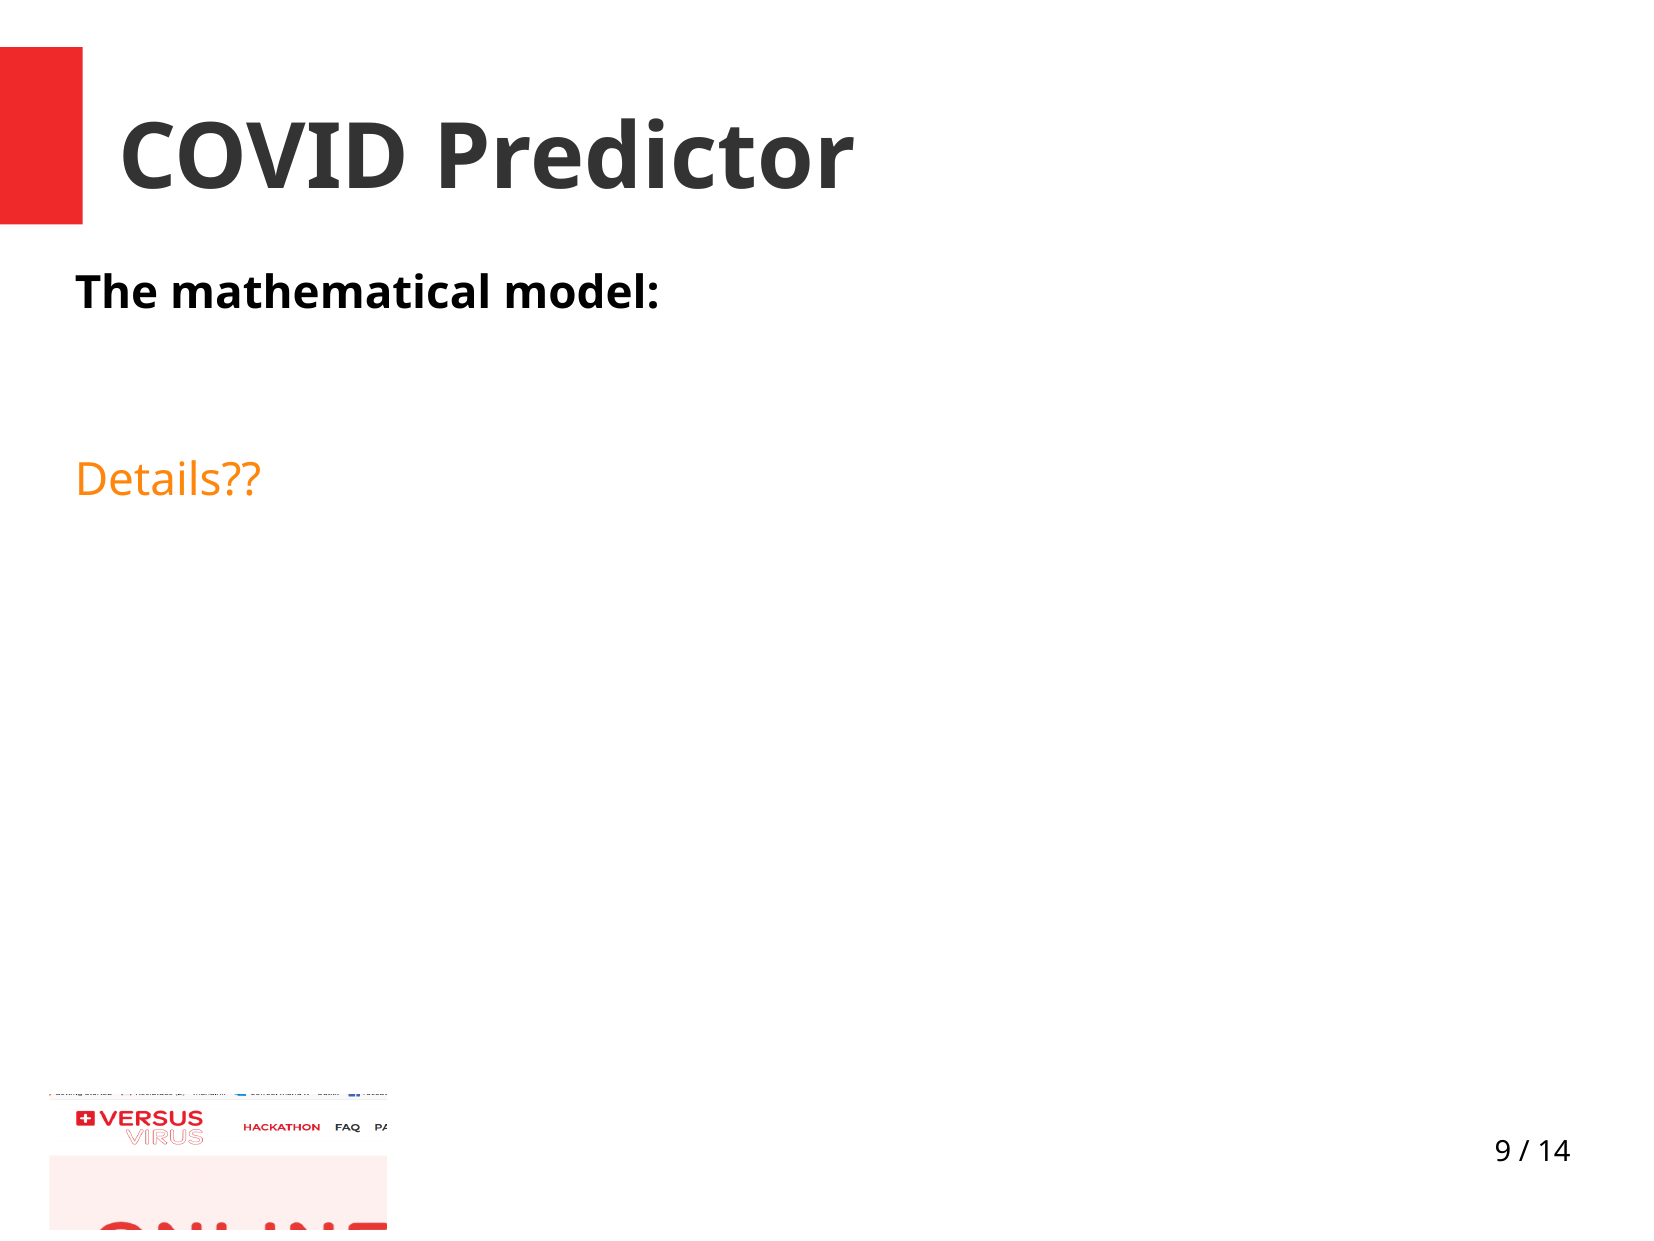

# COVID Predictor
The mathematical model:
Details??
9